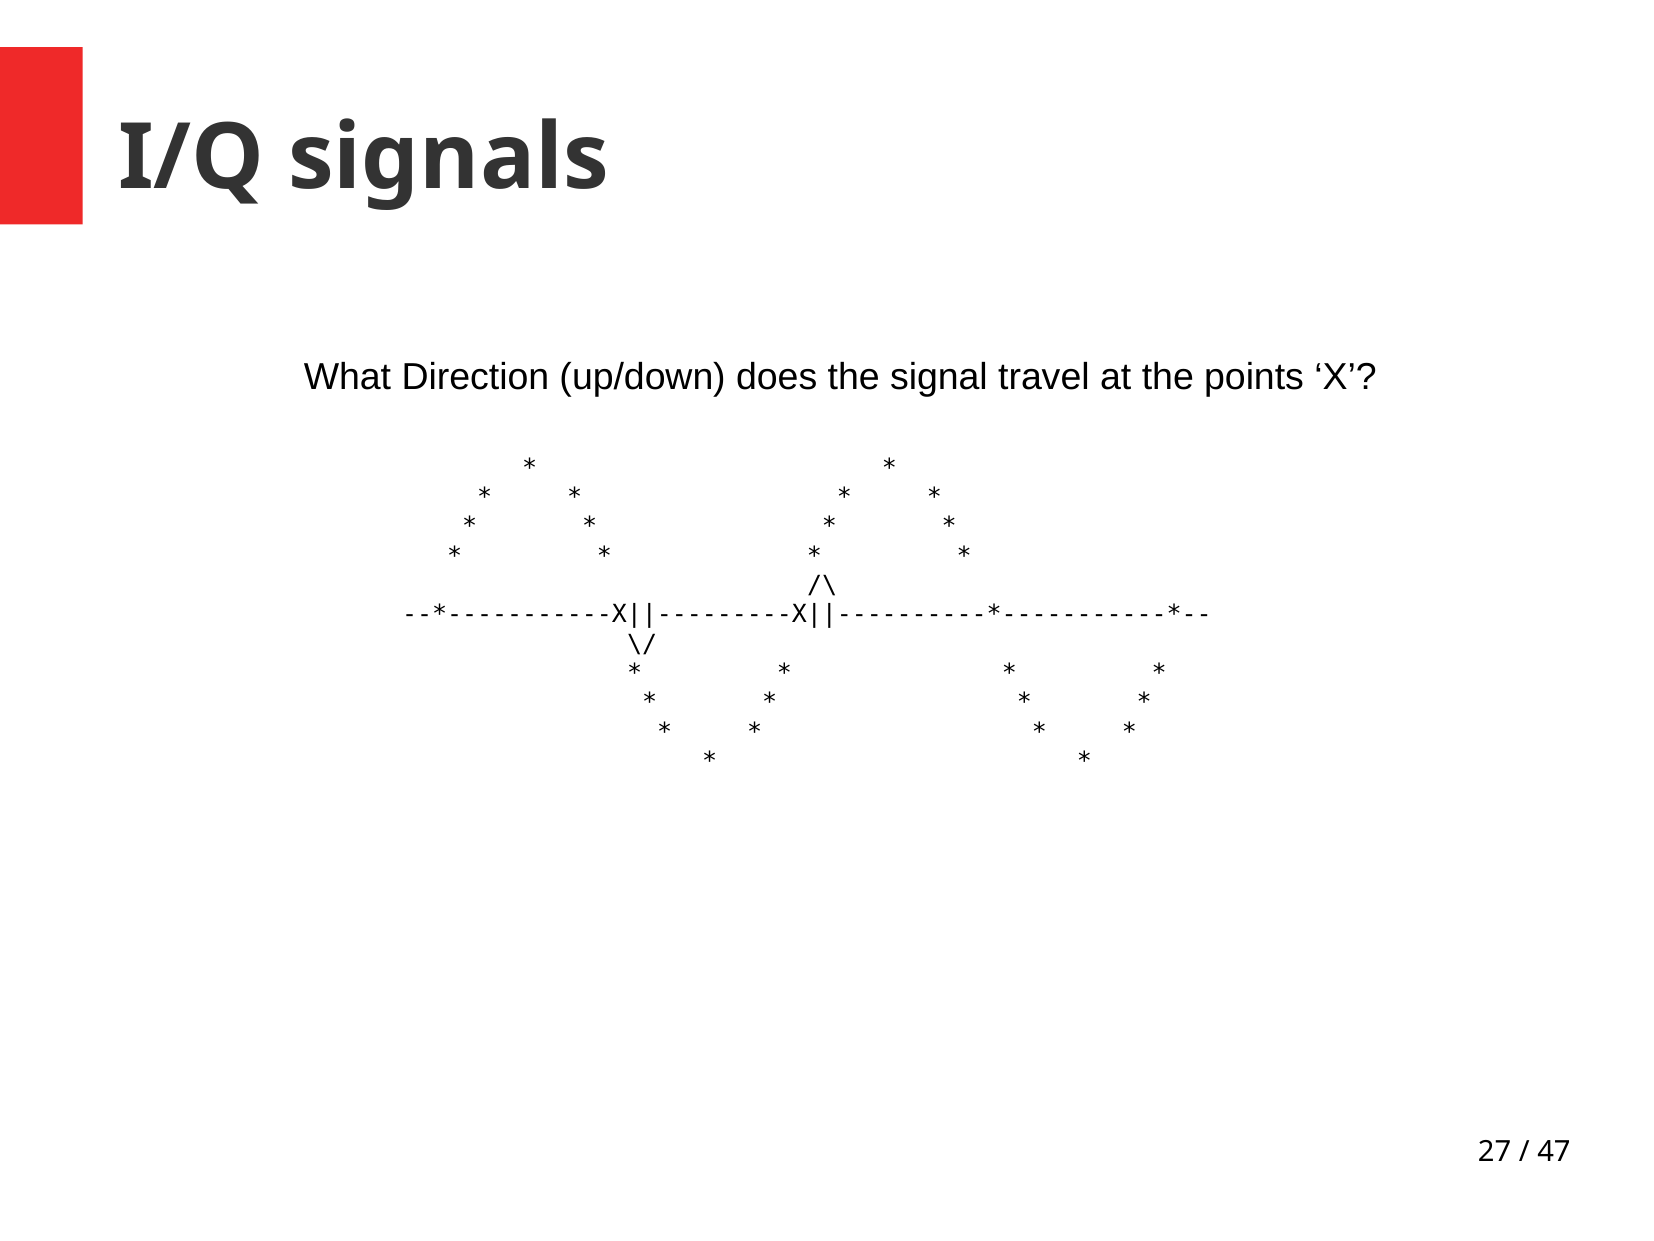

# I/Q signals
What Direction (up/down) does the signal travel at the points ‘X’?
 * *
 * * * *
 * * * *
 * * * *
 /\
--*-----------X||---------X||----------*-----------*--
 \/
 * * * *
 * * * *
 * * * *
 * *
27